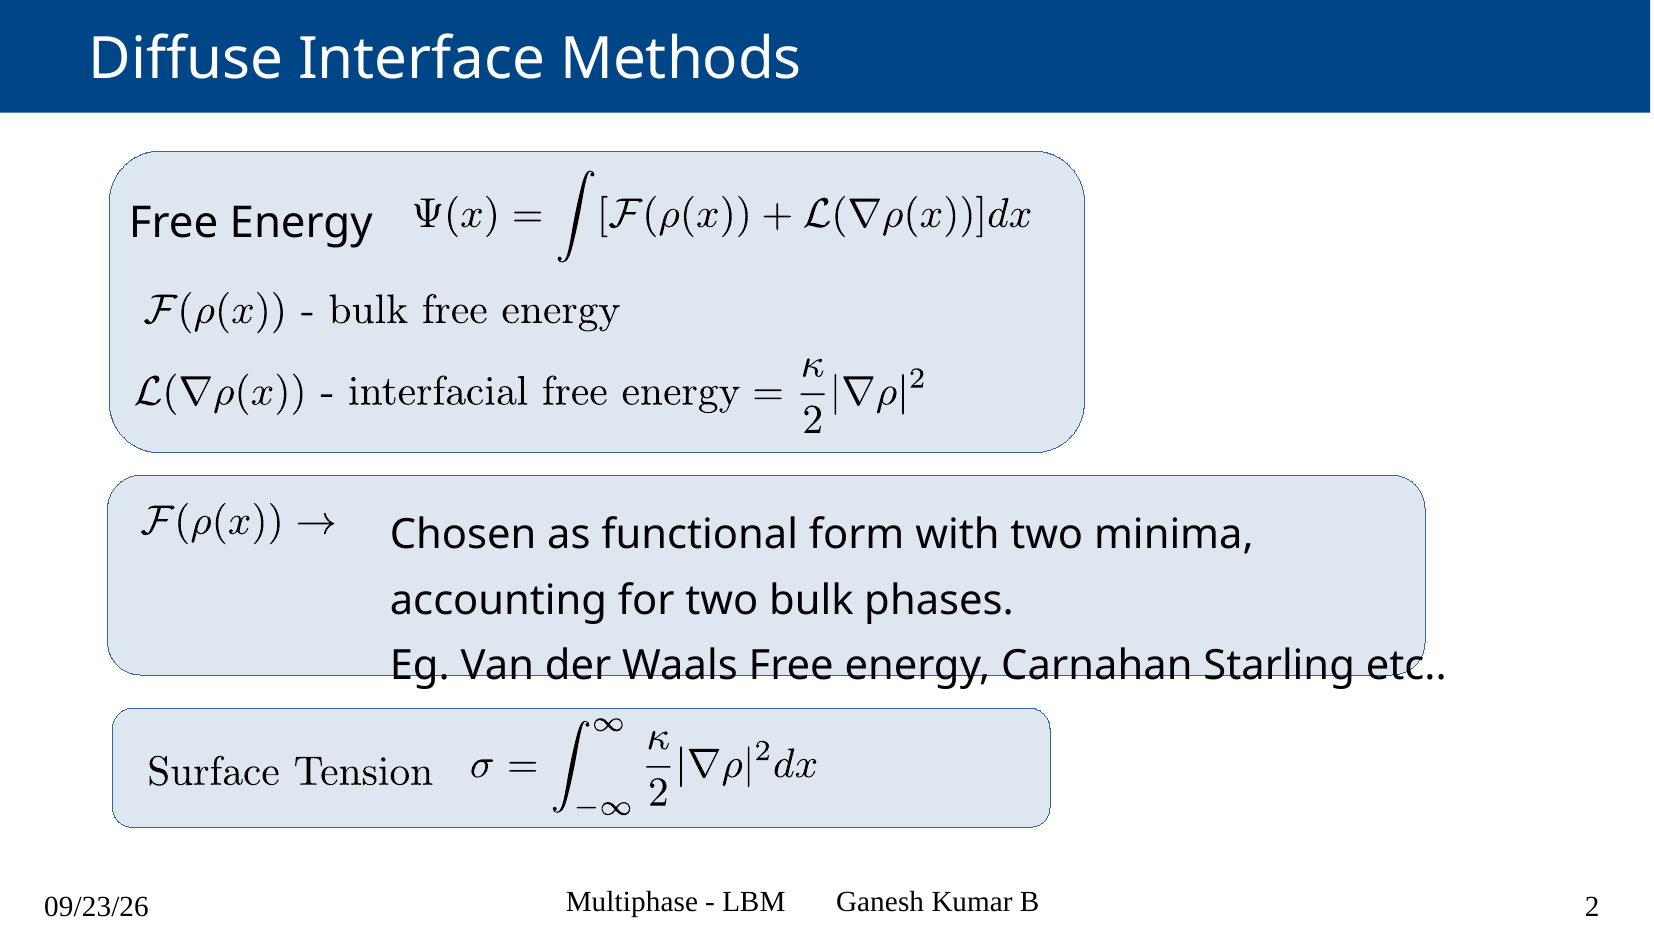

# Diffuse Interface Methods
Free Energy
Chosen as functional form with two minima,
accounting for two bulk phases.
Eg. Van der Waals Free energy, Carnahan Starling etc..
Multiphase - LBM Ganesh Kumar B
2